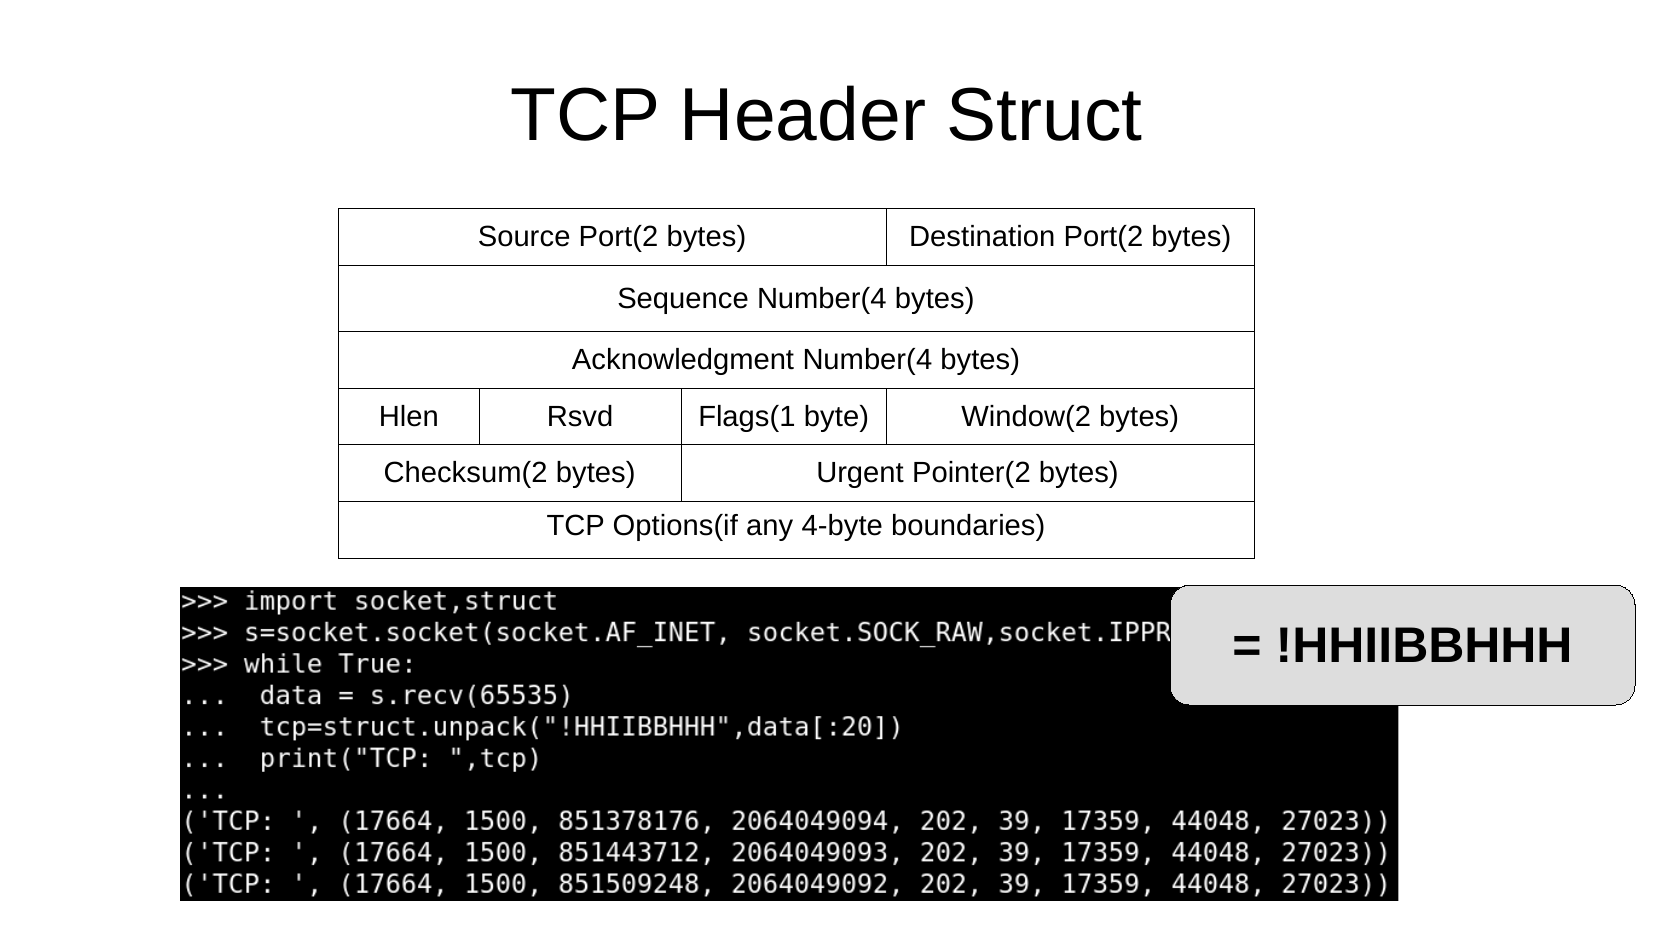

# TCP Header Struct
| Source Port(2 bytes) | | | Destination Port(2 bytes) |
| --- | --- | --- | --- |
| Sequence Number(4 bytes) | | | |
| Acknowledgment Number(4 bytes) | | | |
| Hlen | Rsvd | Flags(1 byte) | Window(2 bytes) |
| Checksum(2 bytes) | | Urgent Pointer(2 bytes) | |
| TCP Options(if any 4-byte boundaries) | | | |
= !HHIIBBHHH